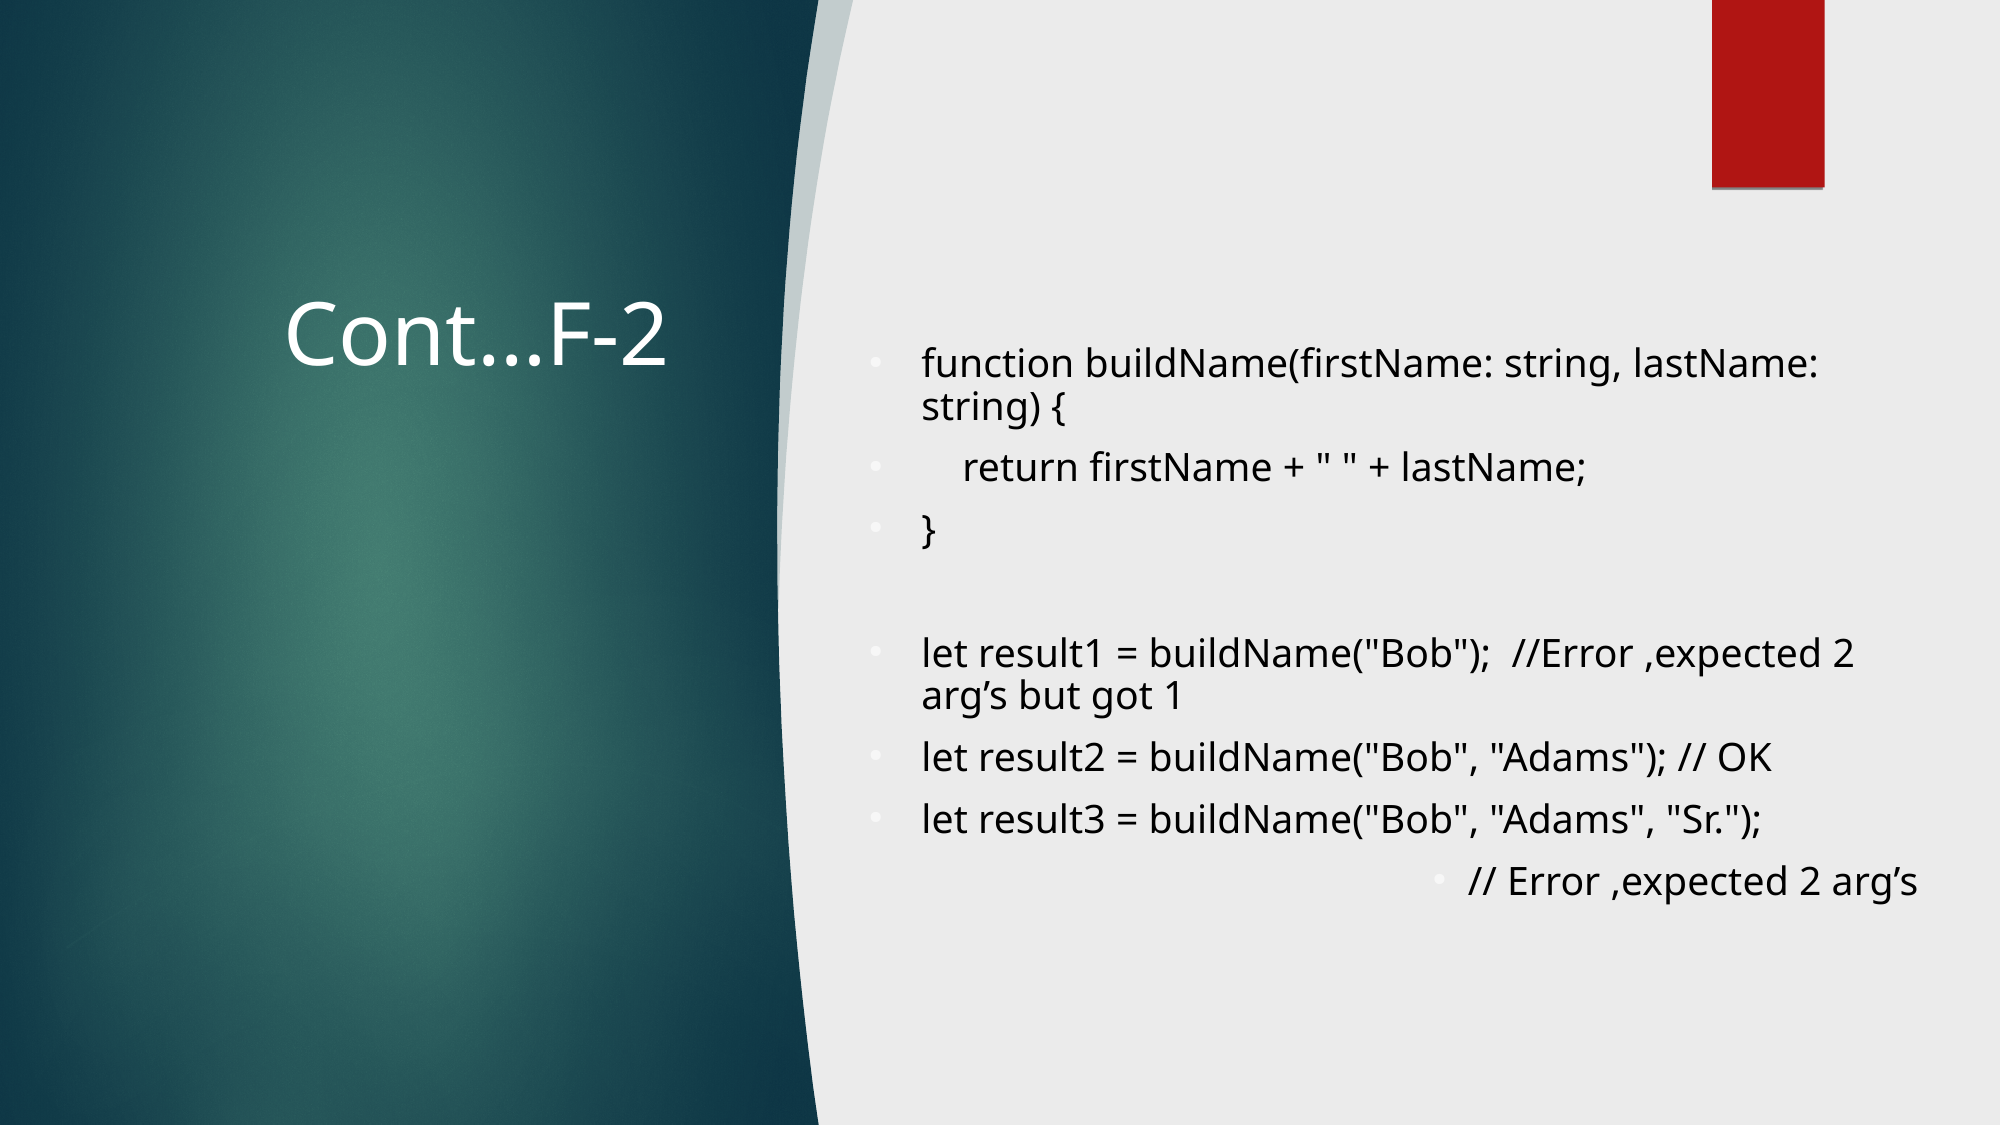

# Cont…F-2
function buildName(firstName: string, lastName: string) {
 return firstName + " " + lastName;
}
let result1 = buildName("Bob"); //Error ,expected 2 										arg’s but got 1
let result2 = buildName("Bob", "Adams"); // OK
let result3 = buildName("Bob", "Adams", "Sr.");
// Error ,expected 2 arg’s